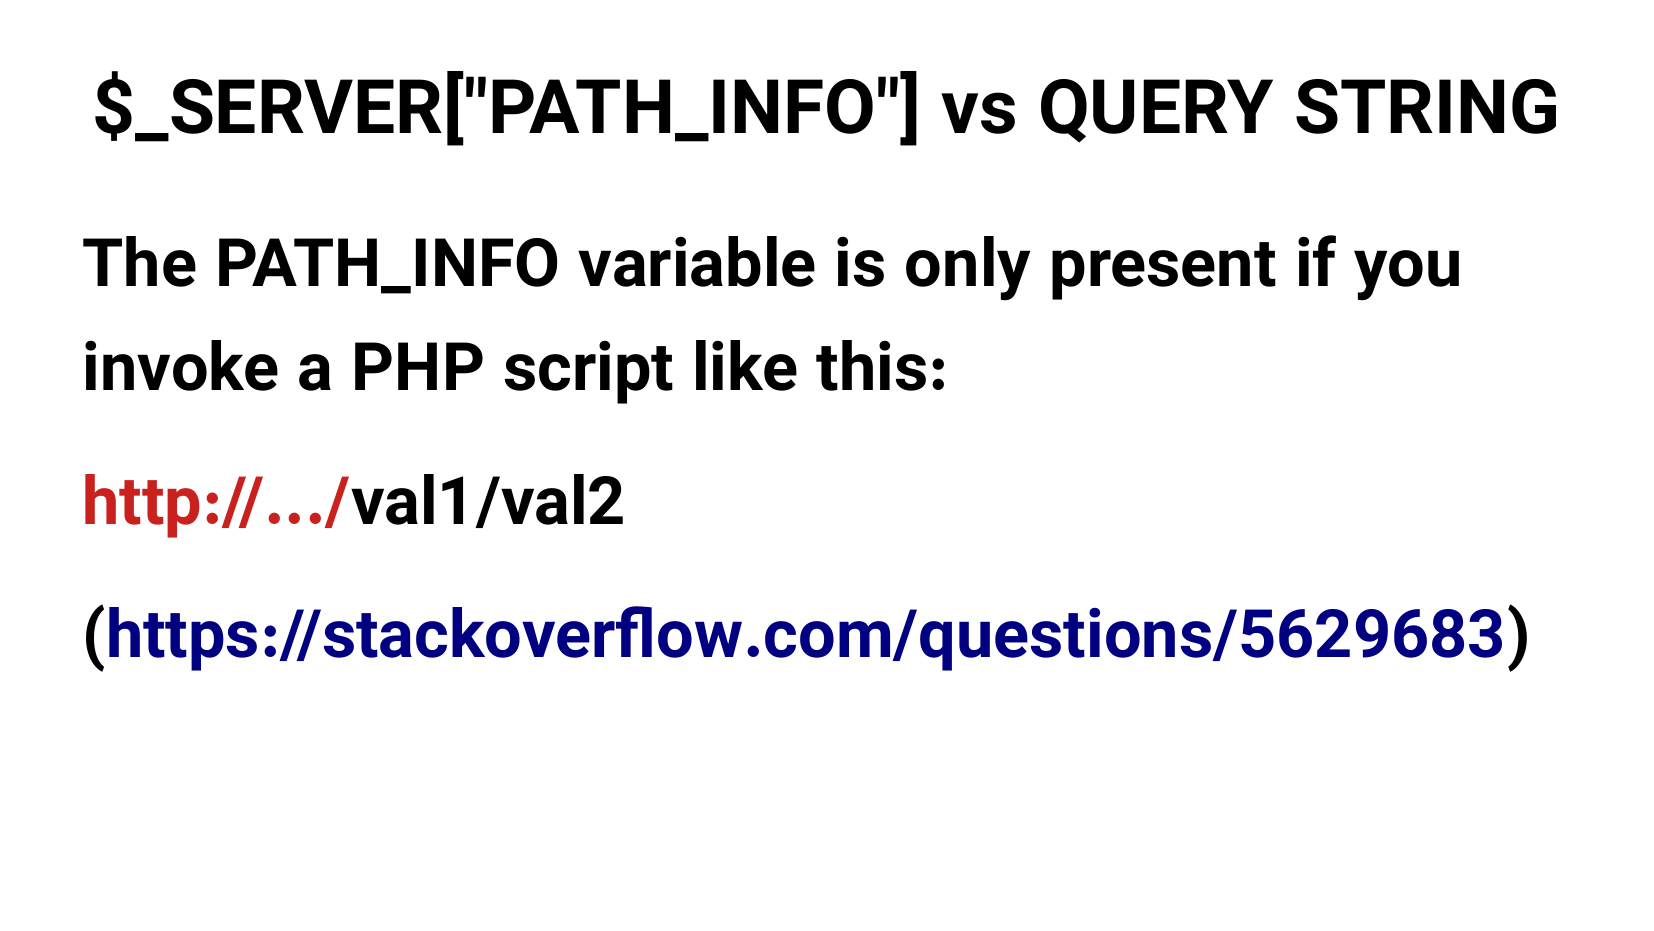

# $_SERVER["PATH_INFO"] vs QUERY STRING
The PATH_INFO variable is only present if you invoke a PHP script like this:
http://.../val1/val2
(https://stackoverflow.com/questions/5629683)